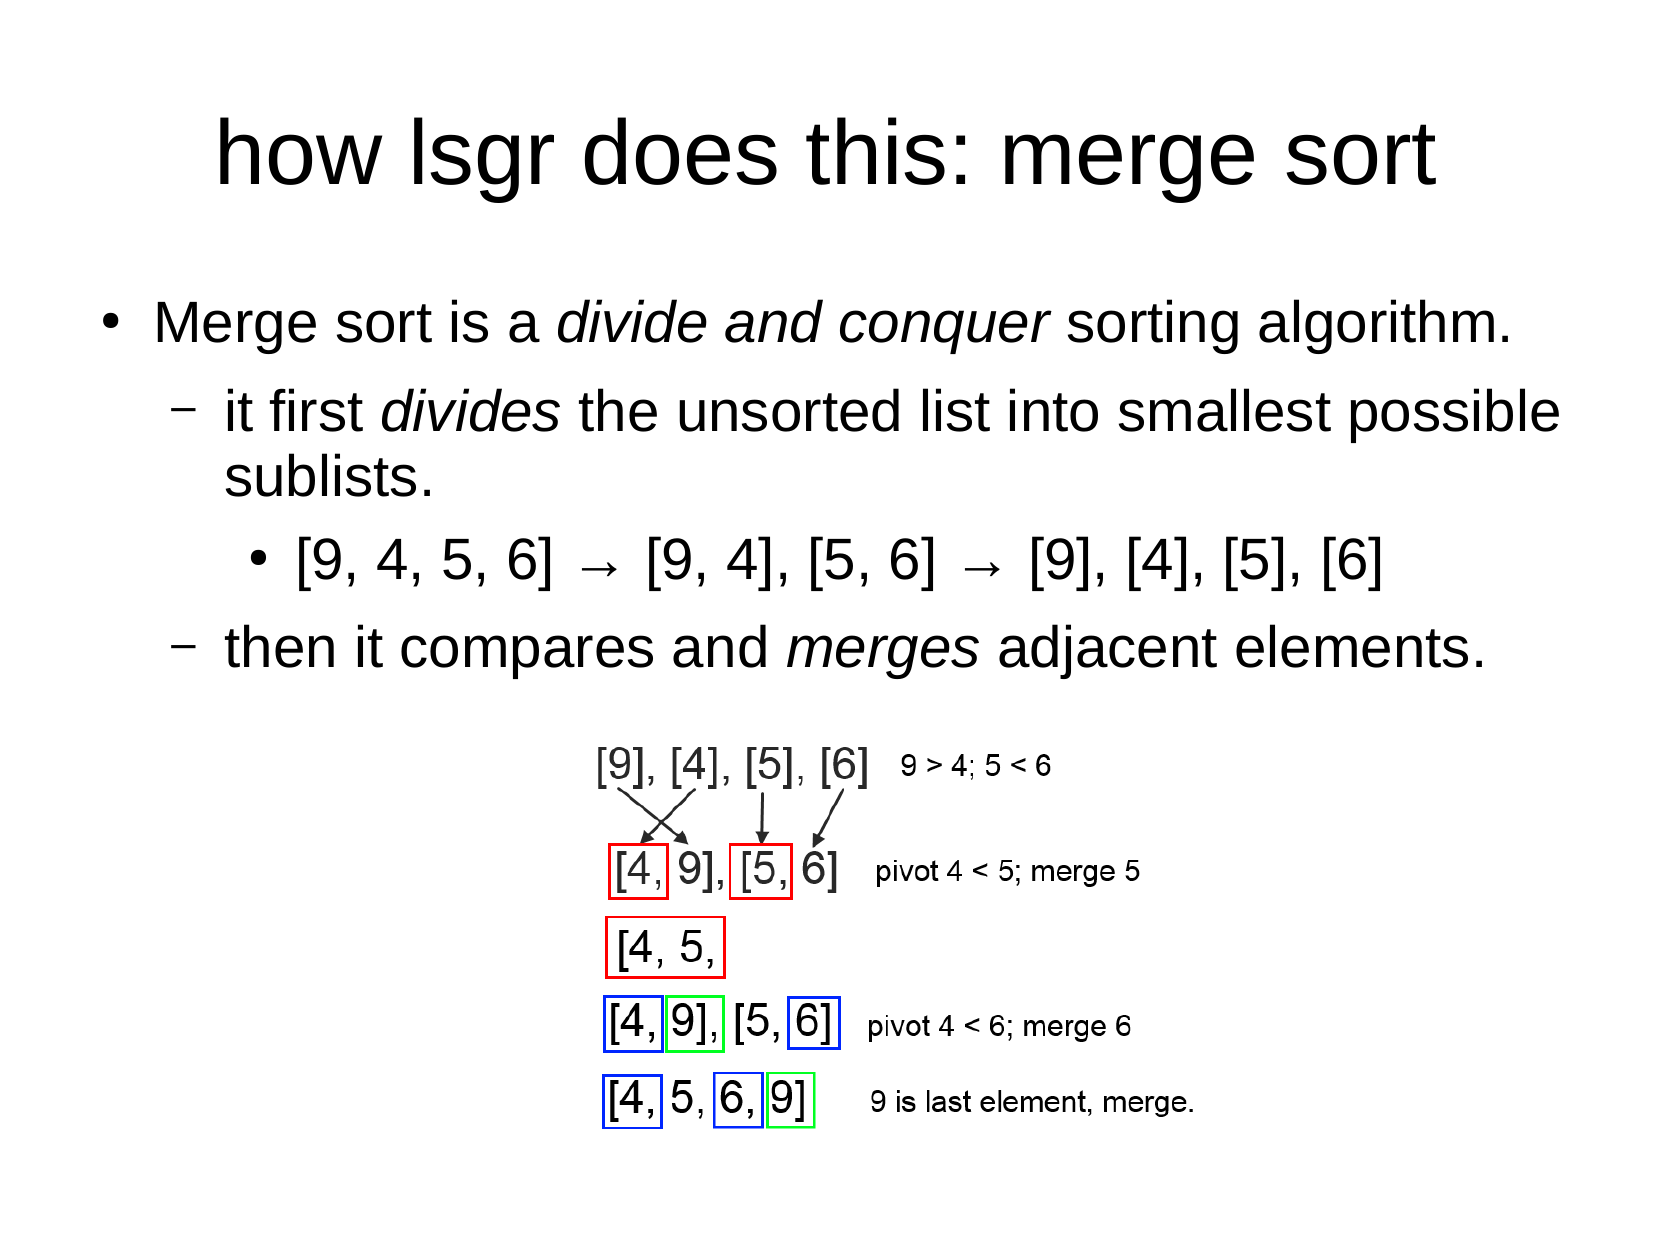

# how lsgr does this: merge sort
Merge sort is a divide and conquer sorting algorithm.
it first divides the unsorted list into smallest possible sublists.
[9, 4, 5, 6] → [9, 4], [5, 6] → [9], [4], [5], [6]
then it compares and merges adjacent elements.